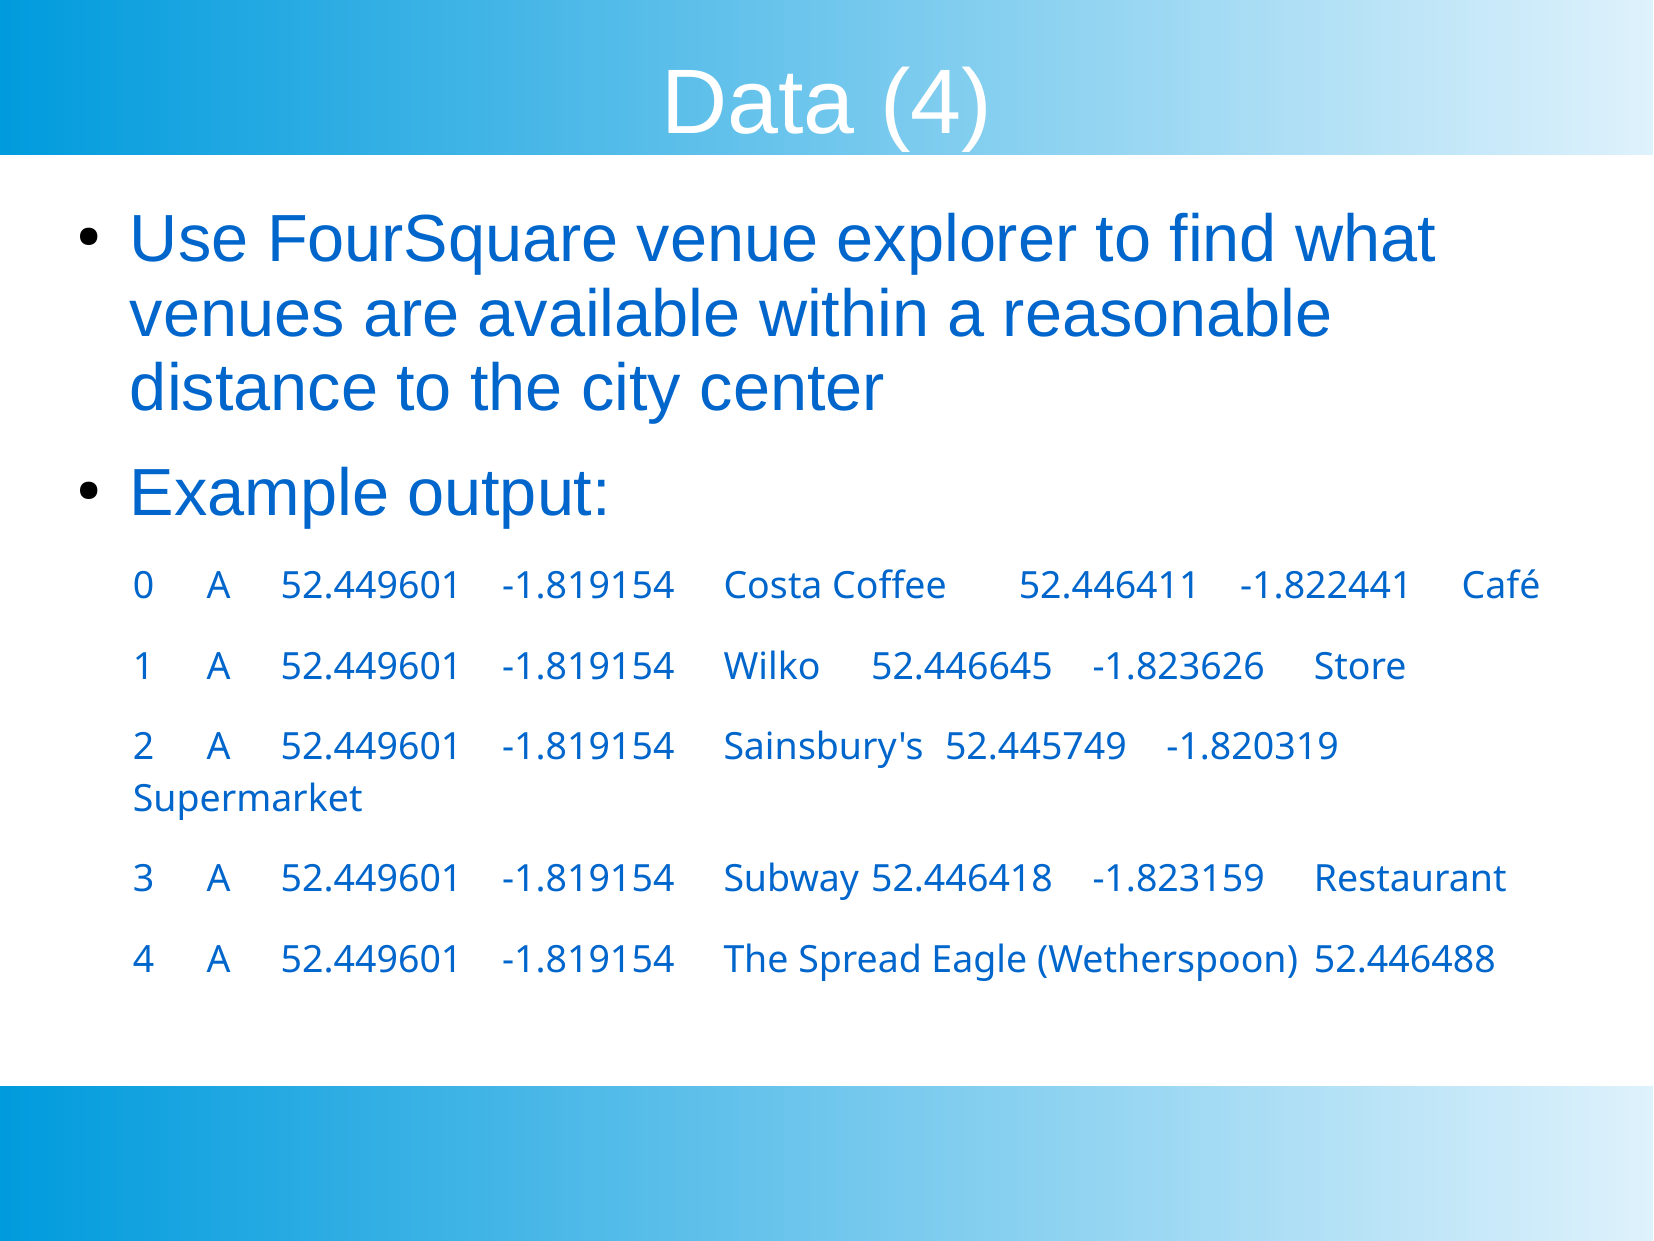

# Data (4)
Use FourSquare venue explorer to find what venues are available within a reasonable distance to the city center
Example output:
0 	A 	52.449601 	-1.819154 	Costa Coffee 	52.446411 	-1.822441 	Café
1 	A 	52.449601 	-1.819154 	Wilko 	52.446645 	-1.823626 	Store
2 	A 	52.449601 	-1.819154 	Sainsbury's 	52.445749 	-1.820319 	Supermarket
3 	A 	52.449601 	-1.819154 	Subway 	52.446418 	-1.823159 	Restaurant
4 	A 	52.449601 	-1.819154 	The Spread Eagle (Wetherspoon) 	52.446488